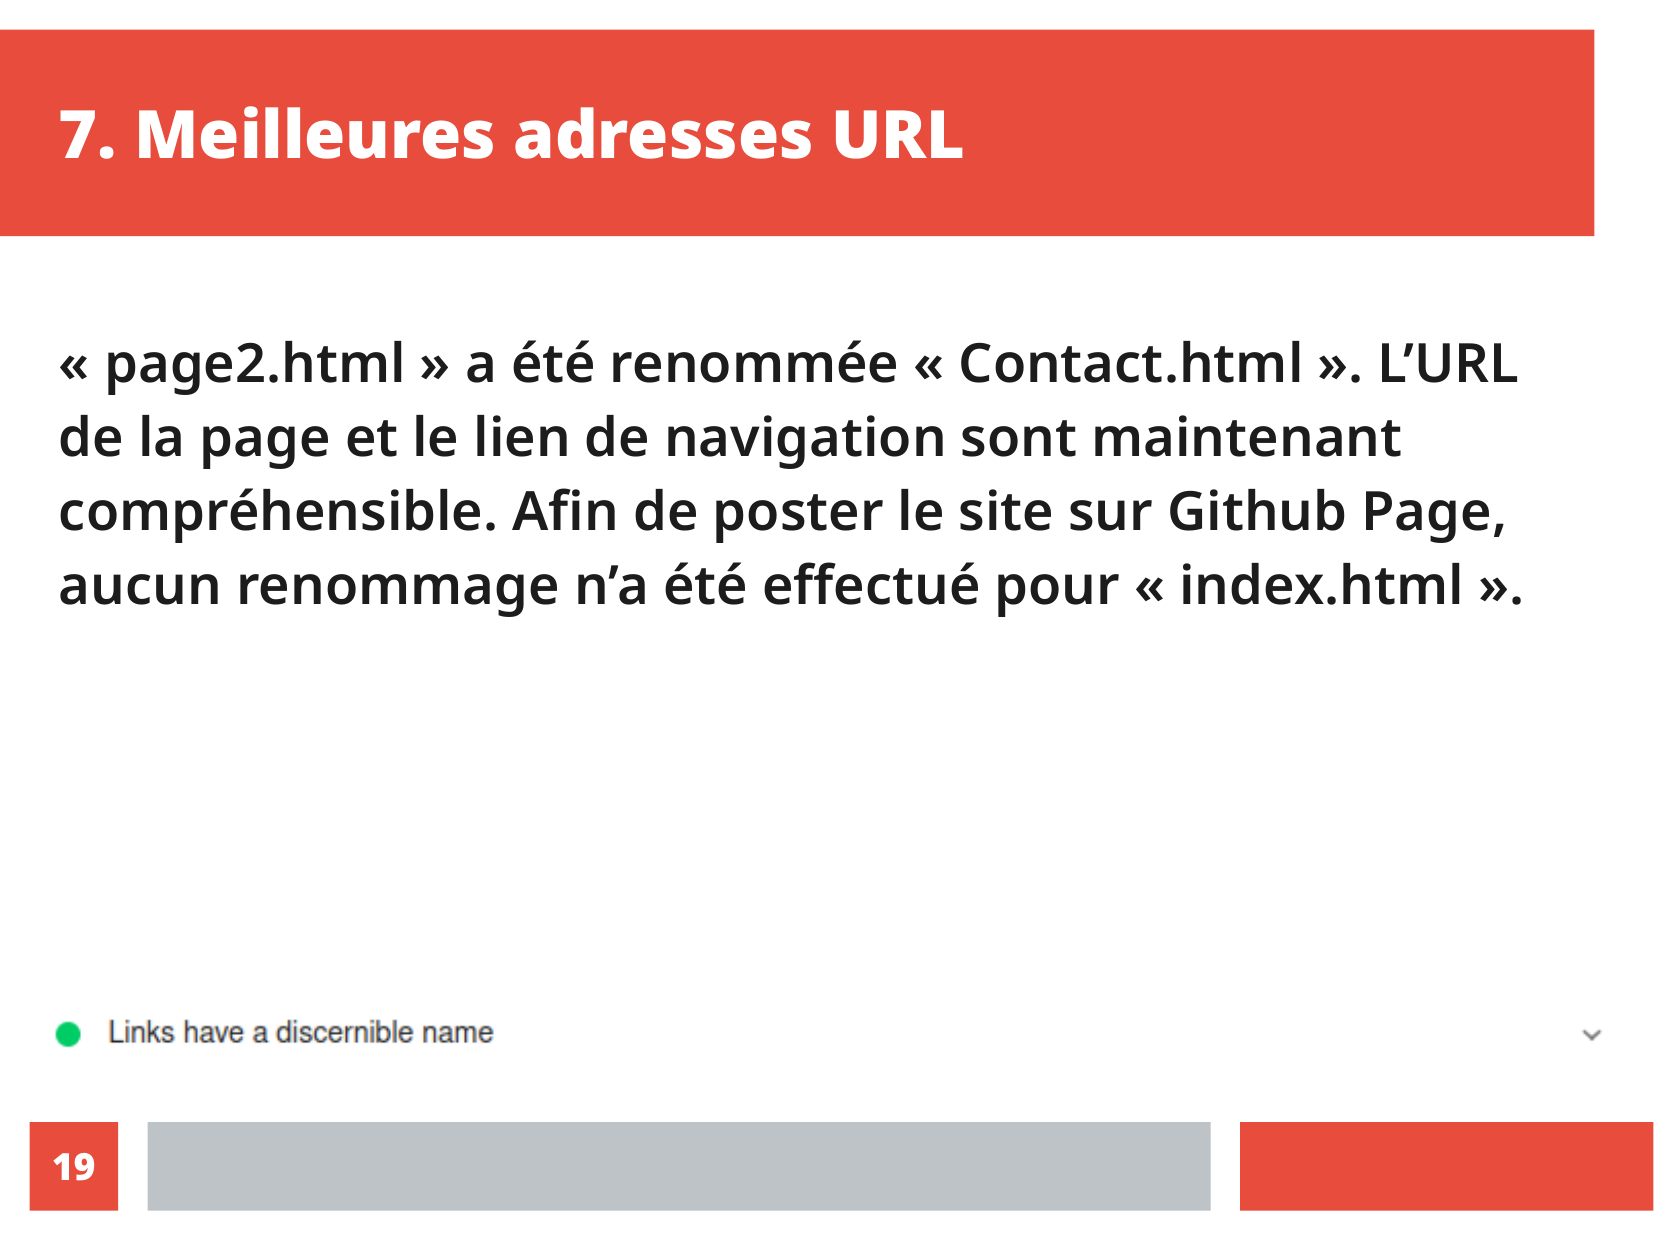

# 7. Meilleures adresses URL
« page2.html » a été renommée « Contact.html ». L’URL de la page et le lien de navigation sont maintenant compréhensible. Afin de poster le site sur Github Page, aucun renommage n’a été effectué pour « index.html ».
19